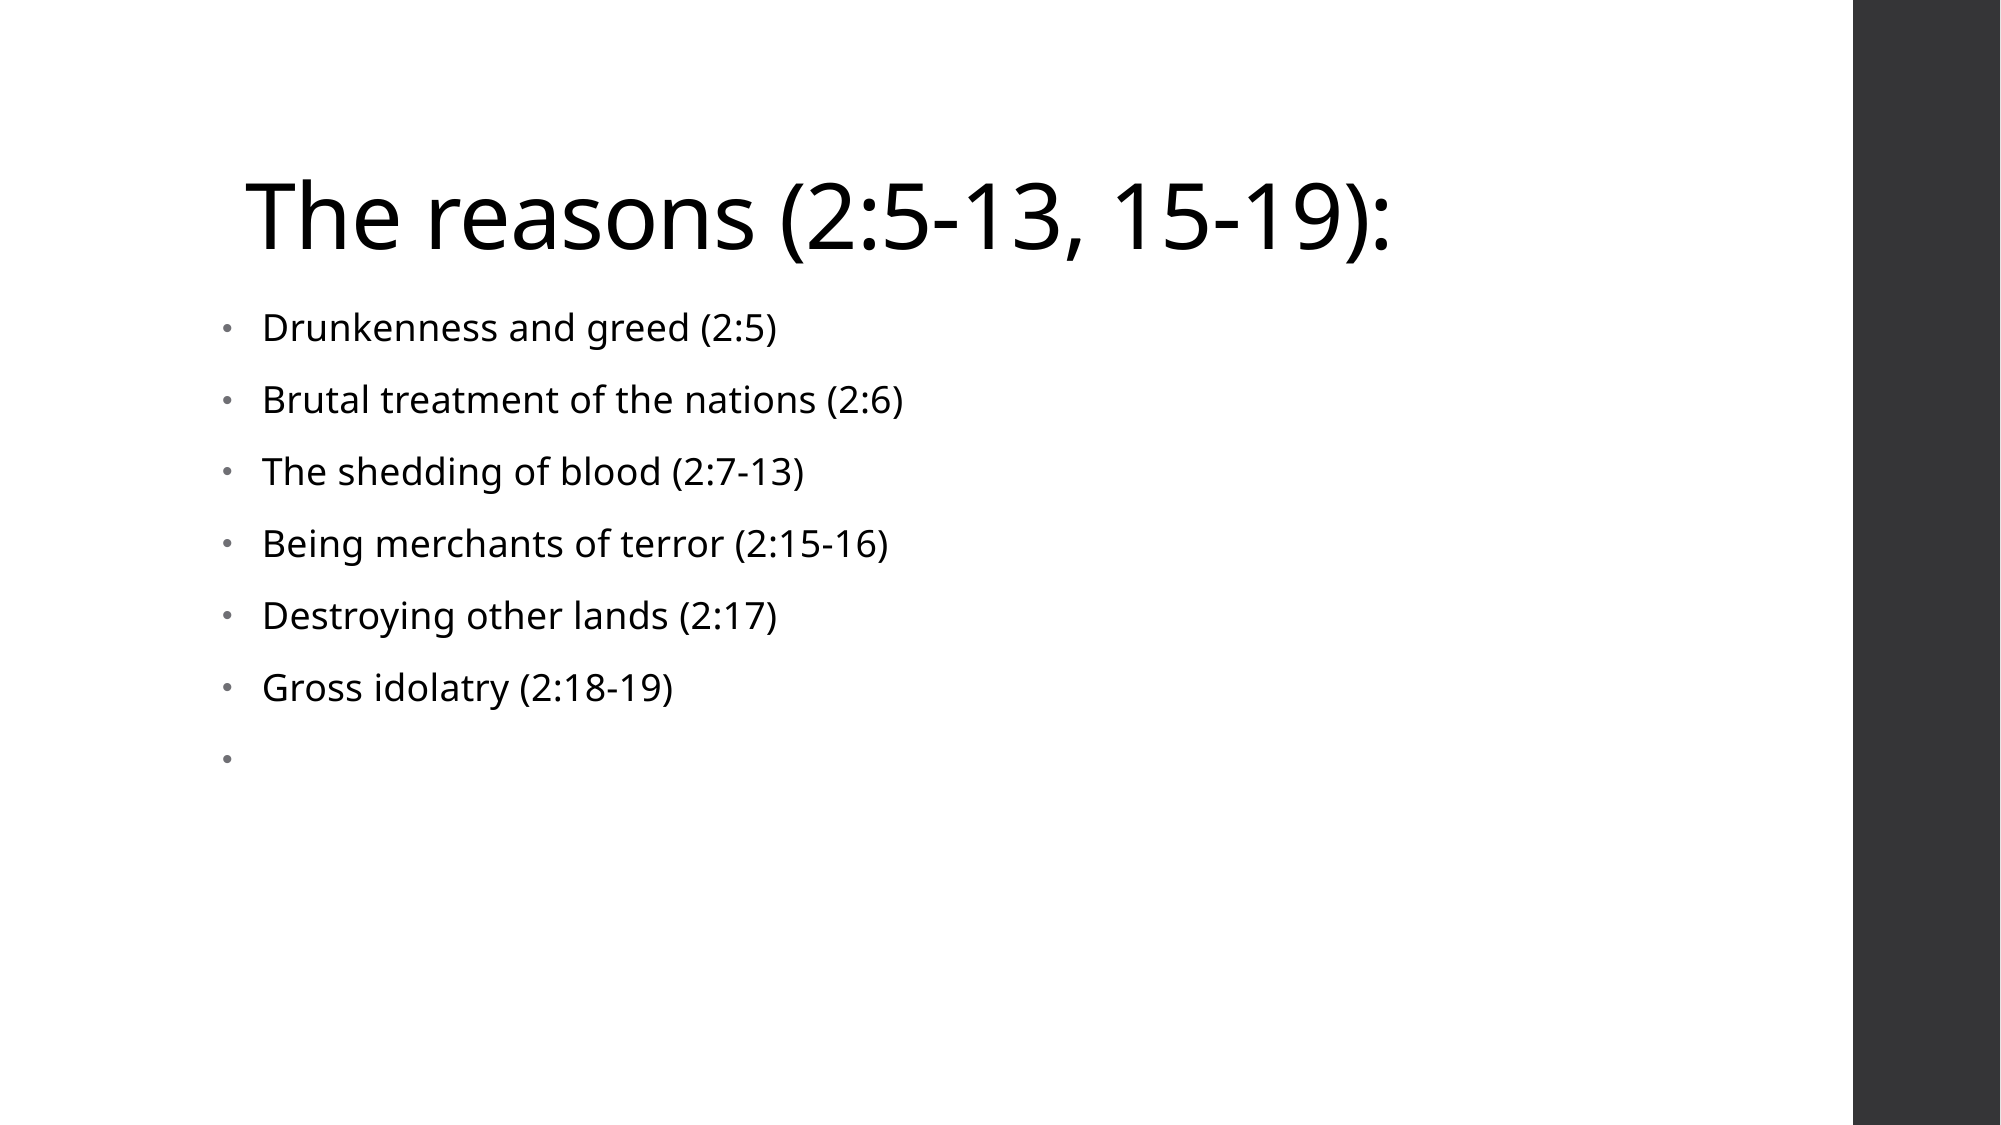

# The reasons (2:5-13, 15-19):
 Drunkenness and greed (2:5)
 Brutal treatment of the nations (2:6)
 The shedding of blood (2:7-13)
 Being merchants of terror (2:15-16)
 Destroying other lands (2:17)
 Gross idolatry (2:18-19)